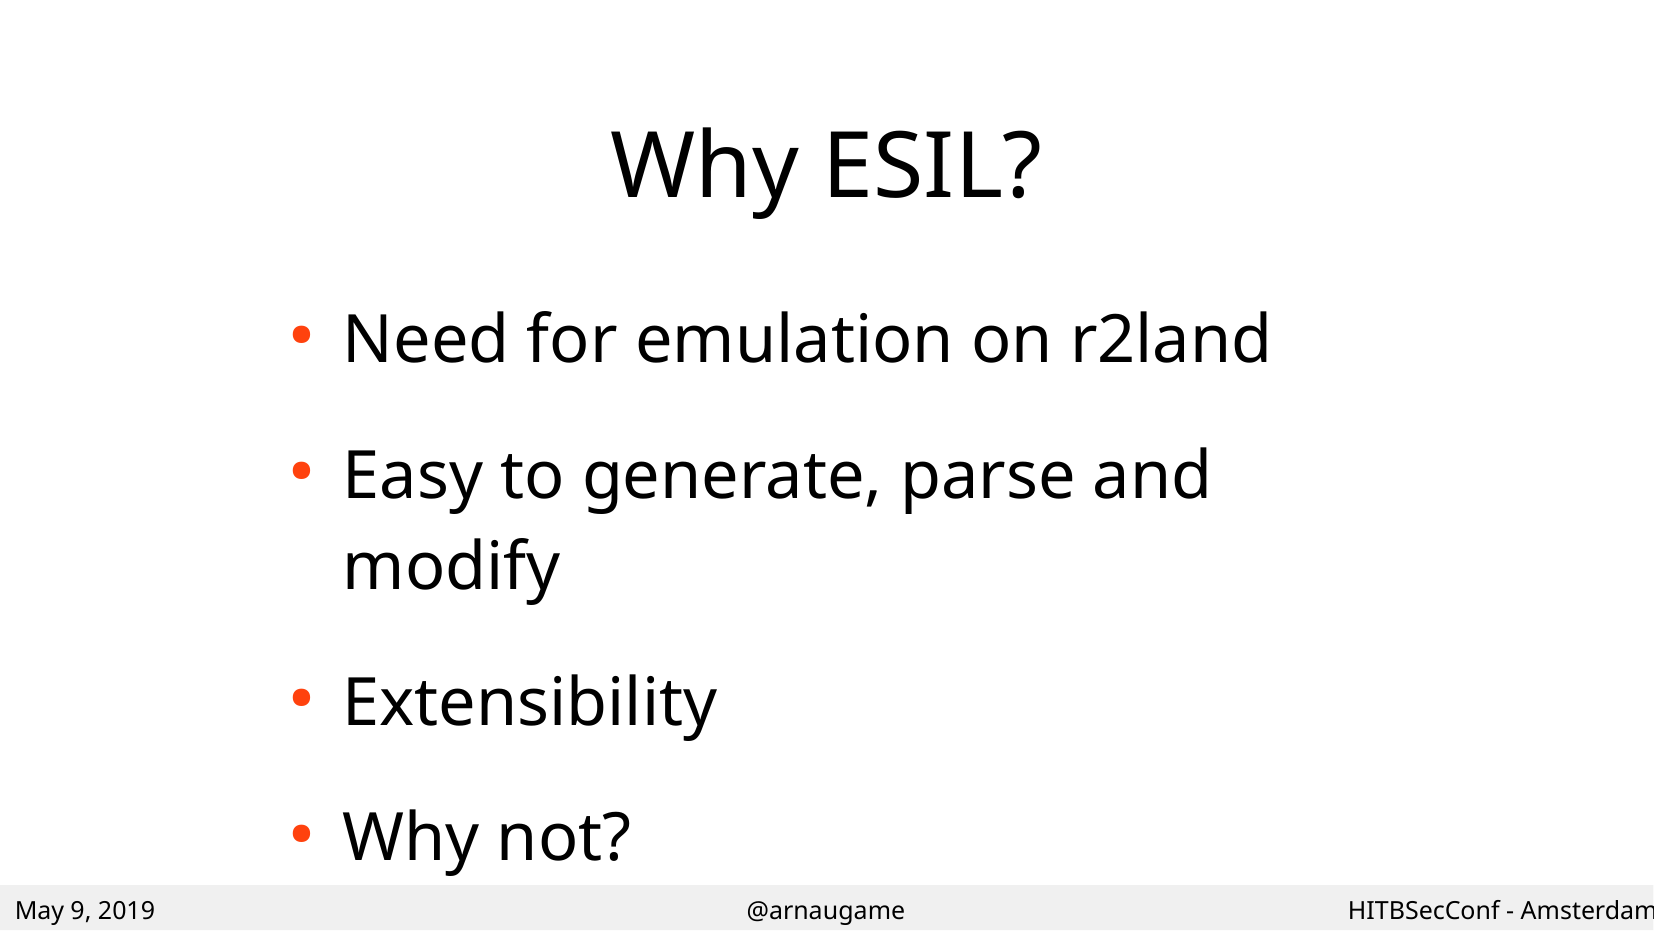

# Why ESIL?
Need for emulation on r2land
Easy to generate, parse and modify
Extensibility
Why not?
May 9, 2019
@arnaugamez
HITBSecConf - Amsterdam